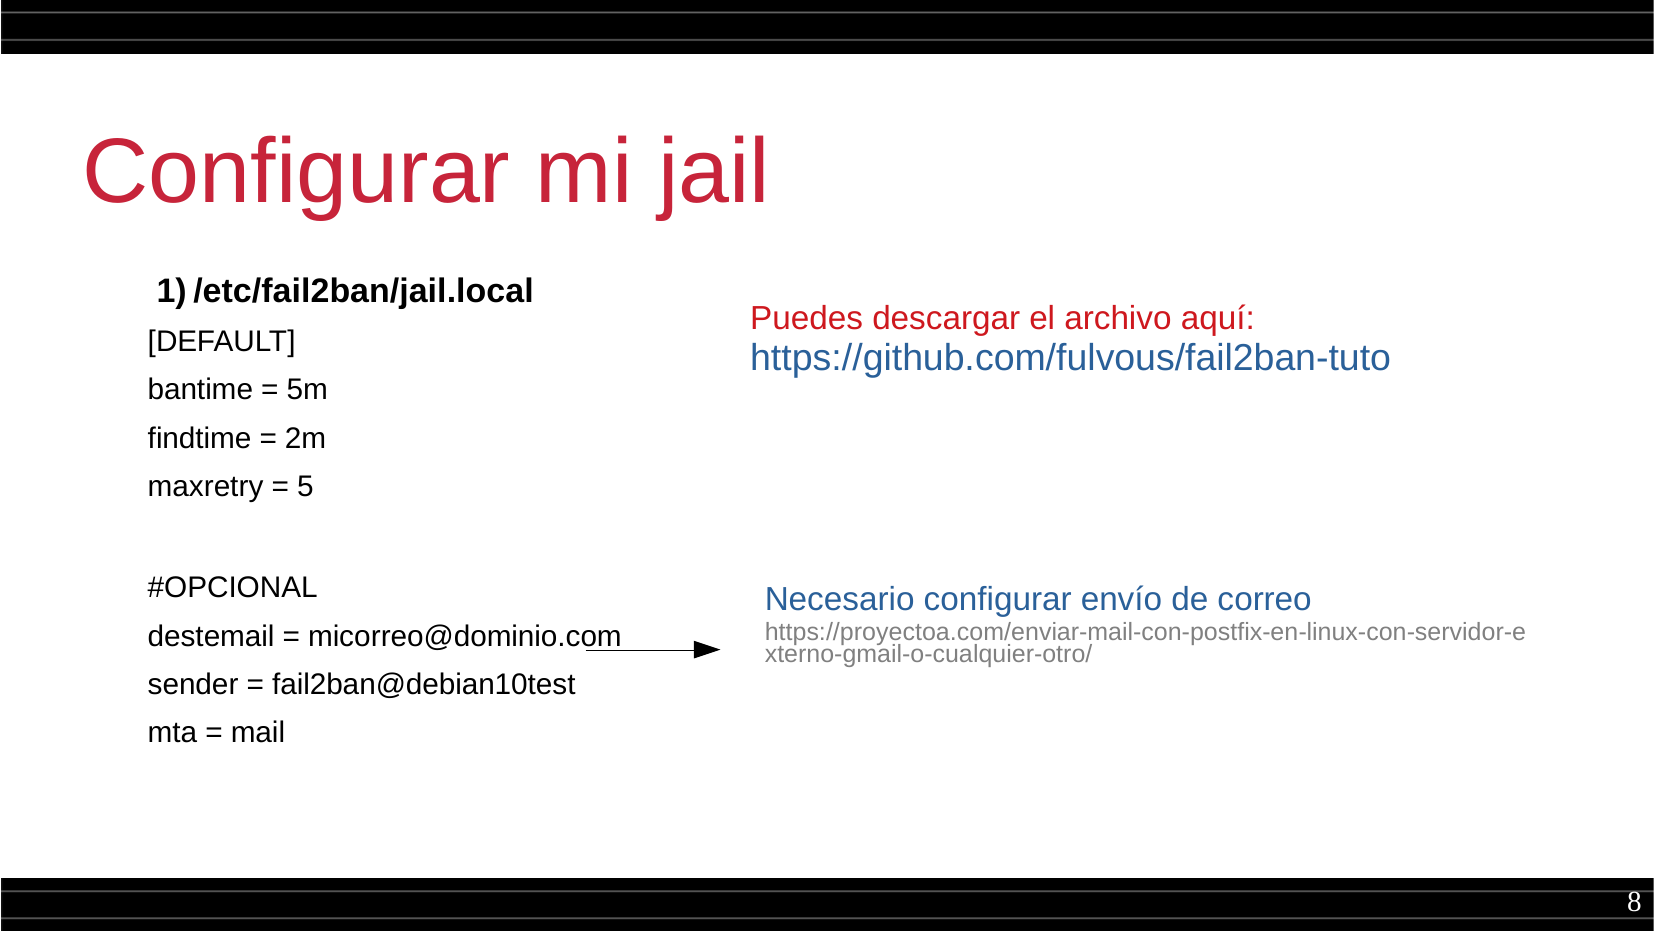

# Configurar mi jail
 /etc/fail2ban/jail.local
[DEFAULT]
bantime = 5m
findtime = 2m
maxretry = 5
#OPCIONAL
destemail = micorreo@dominio.com
sender = fail2ban@debian10test
mta = mail
Puedes descargar el archivo aquí:
https://github.com/fulvous/fail2ban-tuto
Necesario configurar envío de correo
https://proyectoa.com/enviar-mail-con-postfix-en-linux-con-servidor-externo-gmail-o-cualquier-otro/